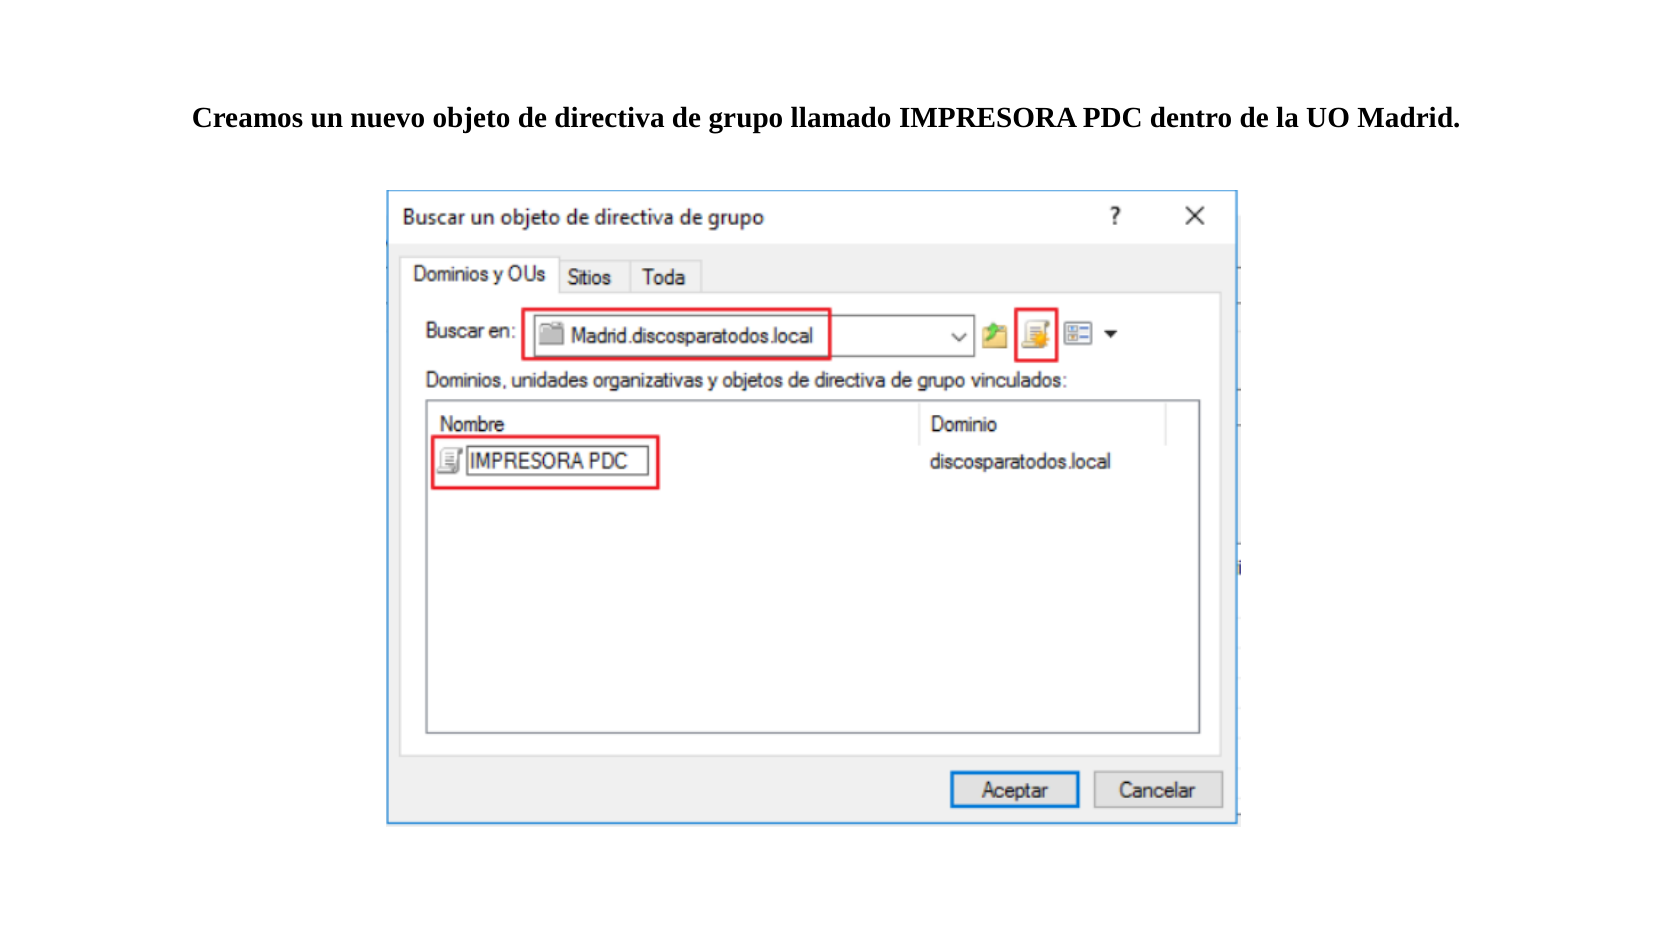

# Creamos un nuevo objeto de directiva de grupo llamado IMPRESORA PDC dentro de la UO Madrid.